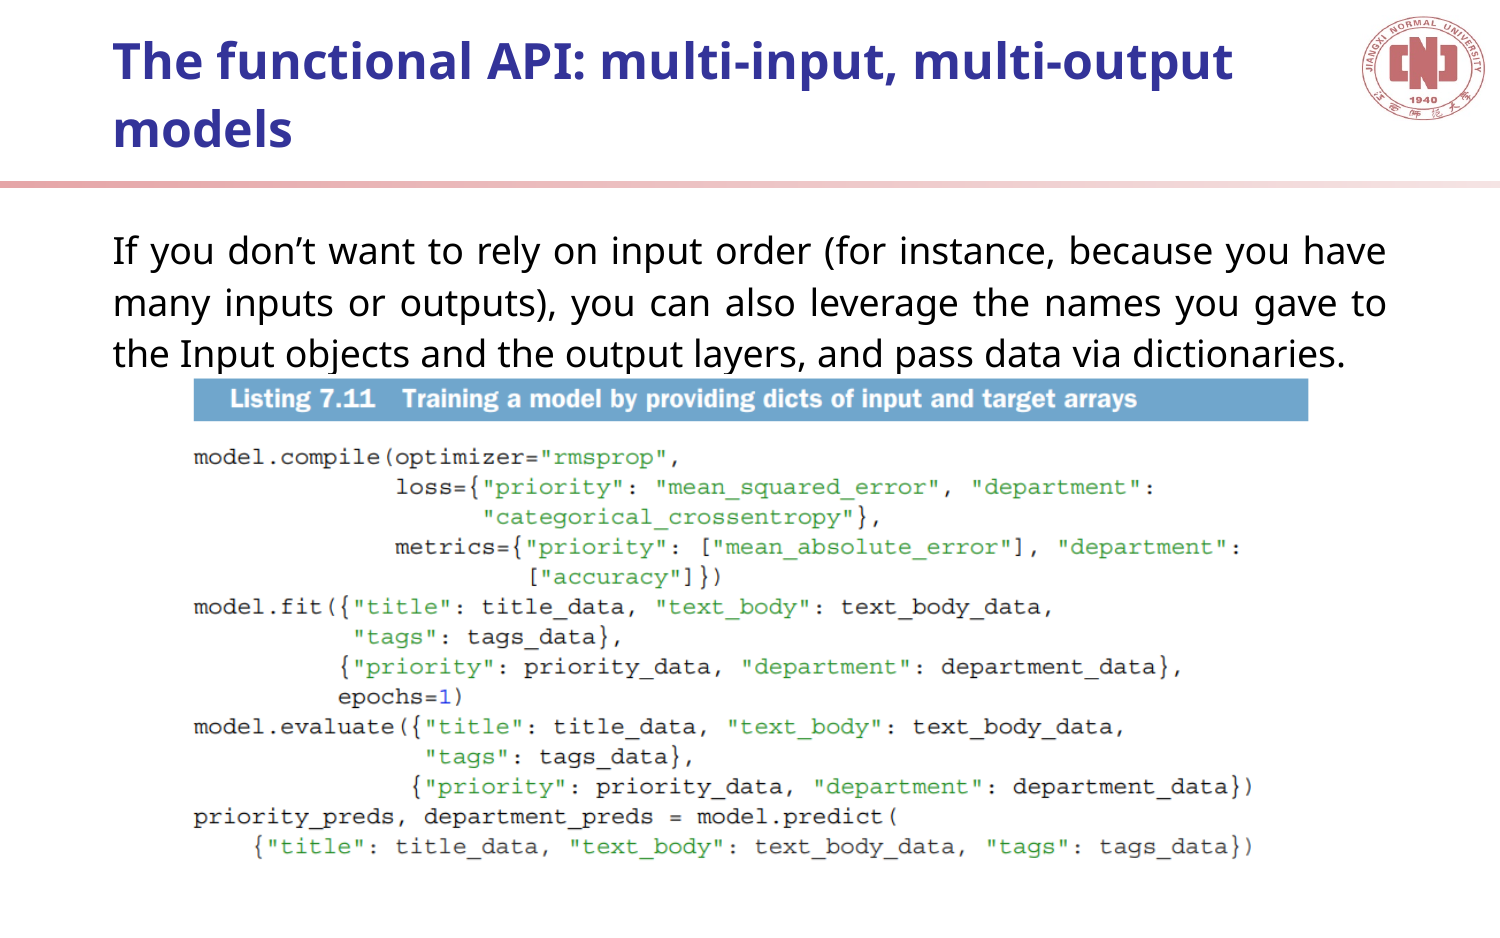

# The functional API: multi-input, multi-output models
If you don’t want to rely on input order (for instance, because you have many inputs or outputs), you can also leverage the names you gave to the Input objects and the output layers, and pass data via dictionaries.